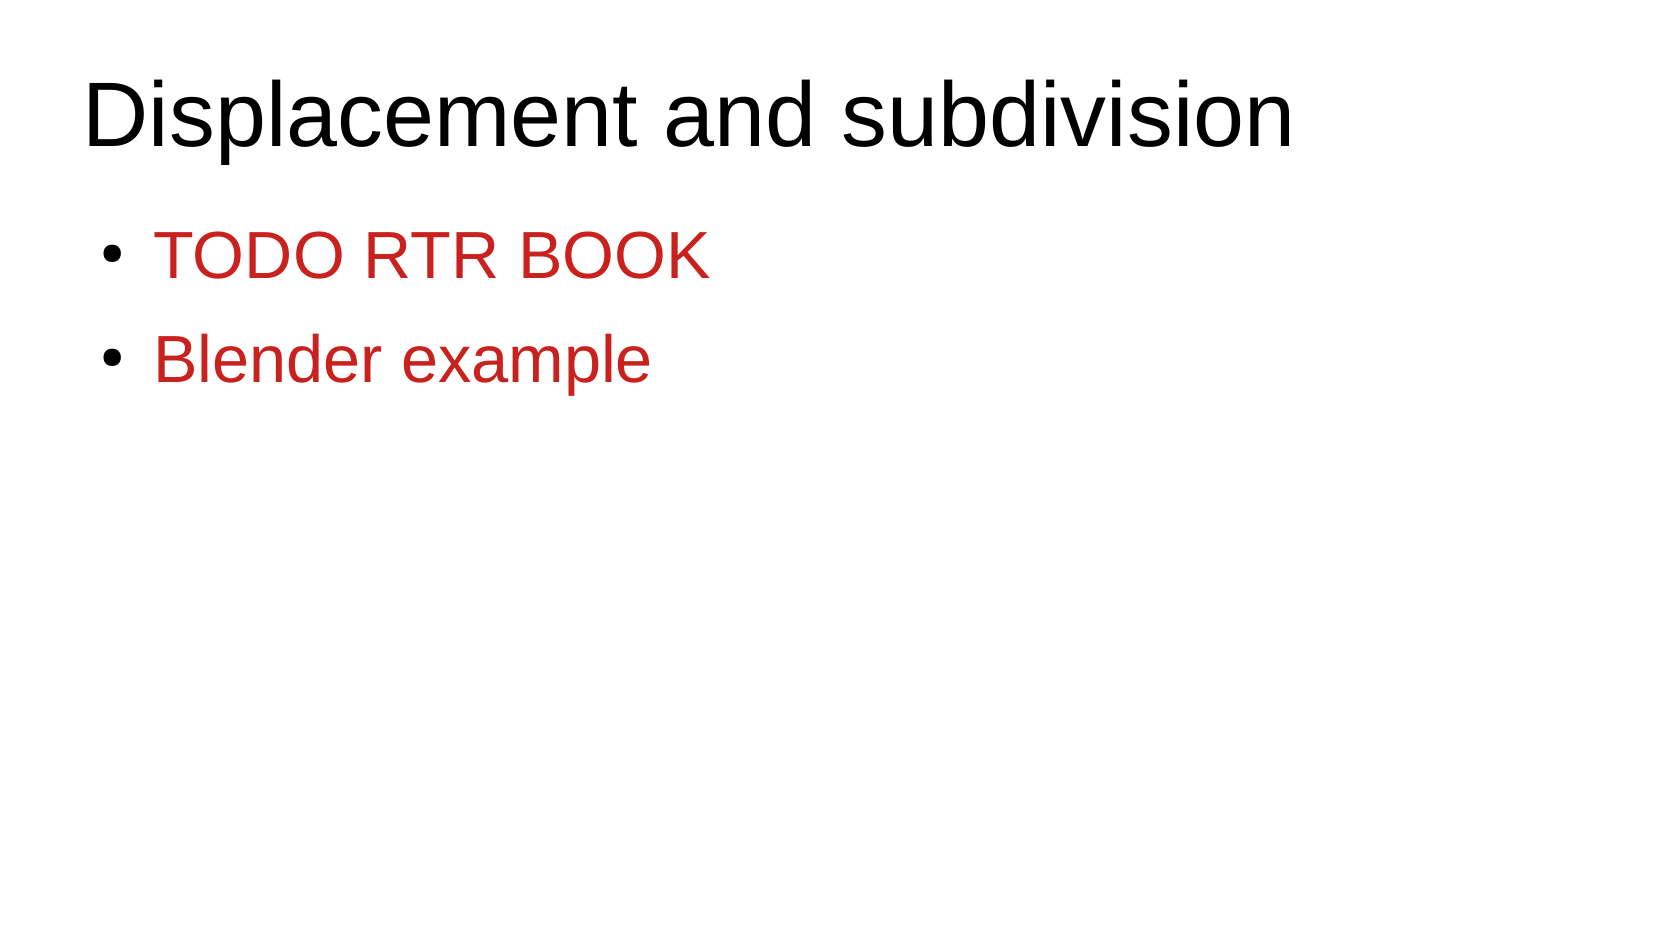

# Displacement and subdivision
TODO RTR BOOK
Blender example